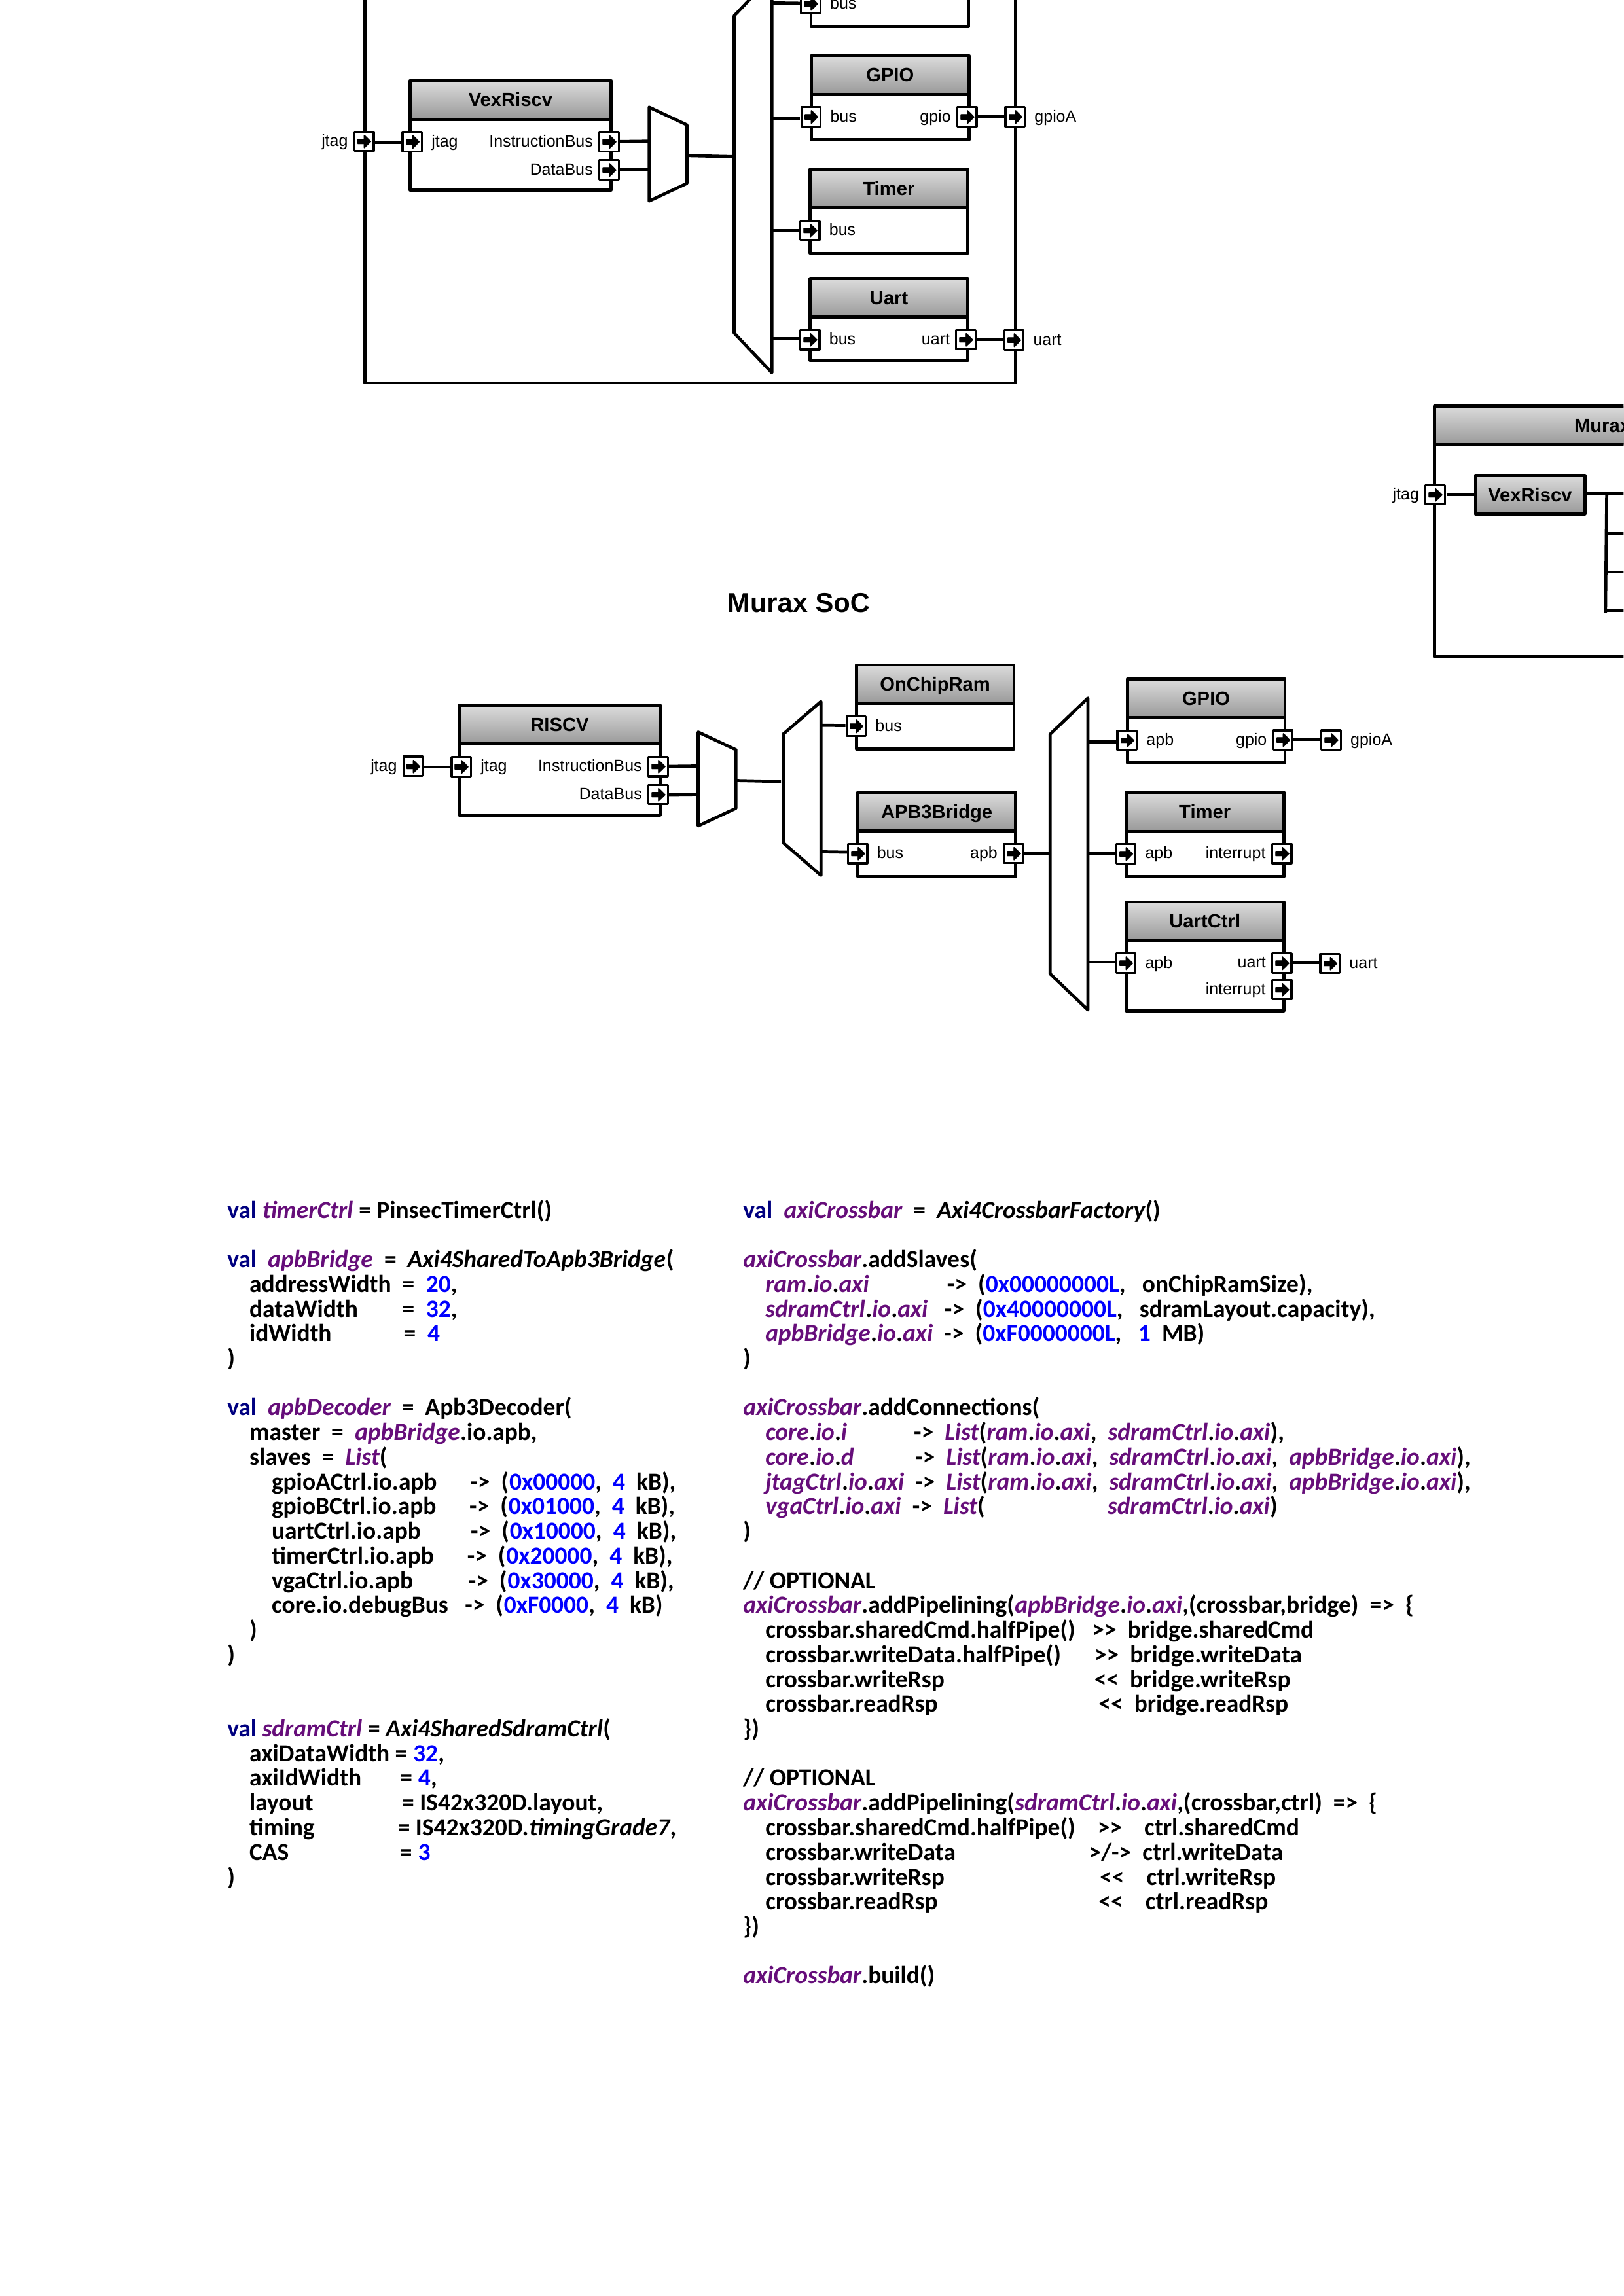

Murax
RAM
bus
GPIO
VexRiscv
gpio
gpioA
bus
jtag
InstructionBus
jtag
DataBus
Timer
bus
Uart
uart
bus
uart
Murax
RAM
VexRiscv
jtag
0x11 0x22 0x33 0x44 0x55 0x66
Uart
uart
0x11 0x22 0x33 0x44 0x55 0x66
GPIO
gpioA
Murax SoC
Timer
OnChipRam
GPIO
RISCV
bus
gpio
gpioA
apb
jtag
InstructionBus
jtag
DataBus
APB3Bridge
Timer
apb
bus
interrupt
apb
UartCtrl
uart
apb
uart
interrupt
val timerCtrl = PinsecTimerCtrl()
val apbBridge = Axi4SharedToApb3Bridge(
 addressWidth = 20,
 dataWidth = 32,
 idWidth = 4
)
val apbDecoder = Apb3Decoder(
 master = apbBridge.io.apb,
 slaves = List(
 gpioACtrl.io.apb -> (0x00000, 4 kB),
 gpioBCtrl.io.apb -> (0x01000, 4 kB),
 uartCtrl.io.apb -> (0x10000, 4 kB),
 timerCtrl.io.apb -> (0x20000, 4 kB),
 vgaCtrl.io.apb -> (0x30000, 4 kB),
 core.io.debugBus -> (0xF0000, 4 kB)
 )
)
val sdramCtrl = Axi4SharedSdramCtrl(
 axiDataWidth = 32,
 axiIdWidth = 4,
 layout = IS42x320D.layout,
 timing = IS42x320D.timingGrade7,
 CAS = 3
)
val axiCrossbar = Axi4CrossbarFactory()
axiCrossbar.addSlaves(
 ram.io.axi -> (0x00000000L, onChipRamSize),
 sdramCtrl.io.axi -> (0x40000000L, sdramLayout.capacity),
 apbBridge.io.axi -> (0xF0000000L, 1 MB)
)
axiCrossbar.addConnections(
 core.io.i -> List(ram.io.axi, sdramCtrl.io.axi),
 core.io.d -> List(ram.io.axi, sdramCtrl.io.axi, apbBridge.io.axi),
 jtagCtrl.io.axi -> List(ram.io.axi, sdramCtrl.io.axi, apbBridge.io.axi),
 vgaCtrl.io.axi -> List( sdramCtrl.io.axi)
)
// OPTIONAL
axiCrossbar.addPipelining(apbBridge.io.axi,(crossbar,bridge) => {
 crossbar.sharedCmd.halfPipe() >> bridge.sharedCmd
 crossbar.writeData.halfPipe() >> bridge.writeData
 crossbar.writeRsp << bridge.writeRsp
 crossbar.readRsp << bridge.readRsp
})
// OPTIONAL
axiCrossbar.addPipelining(sdramCtrl.io.axi,(crossbar,ctrl) => {
 crossbar.sharedCmd.halfPipe() >> ctrl.sharedCmd
 crossbar.writeData >/-> ctrl.writeData
 crossbar.writeRsp << ctrl.writeRsp
 crossbar.readRsp << ctrl.readRsp
})
axiCrossbar.build()